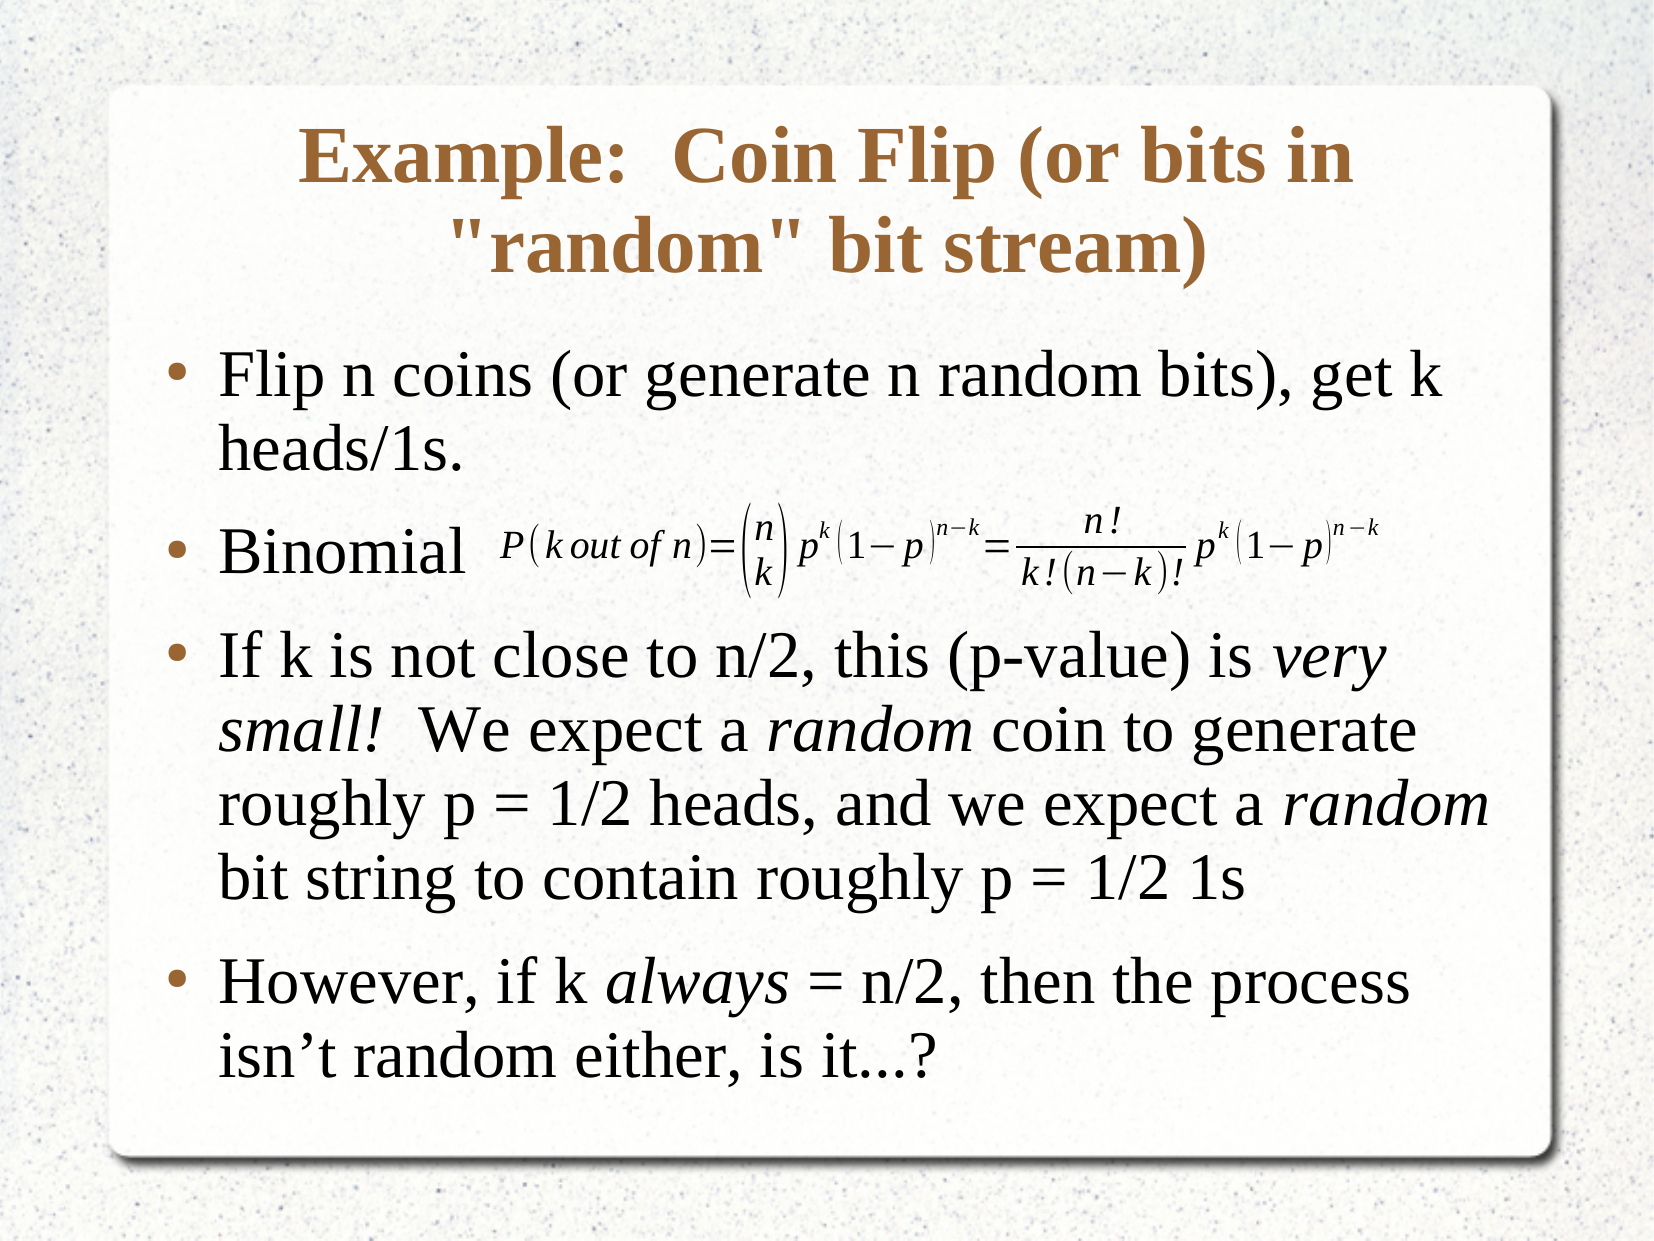

# Example: Coin Flip (or bits in "random" bit stream)
Flip n coins (or generate n random bits), get k heads/1s.
Binomial
If k is not close to n/2, this (p-value) is very small! We expect a random coin to generate roughly p = 1/2 heads, and we expect a random bit string to contain roughly p = 1/2 1s
However, if k always = n/2, then the process isn’t random either, is it...?